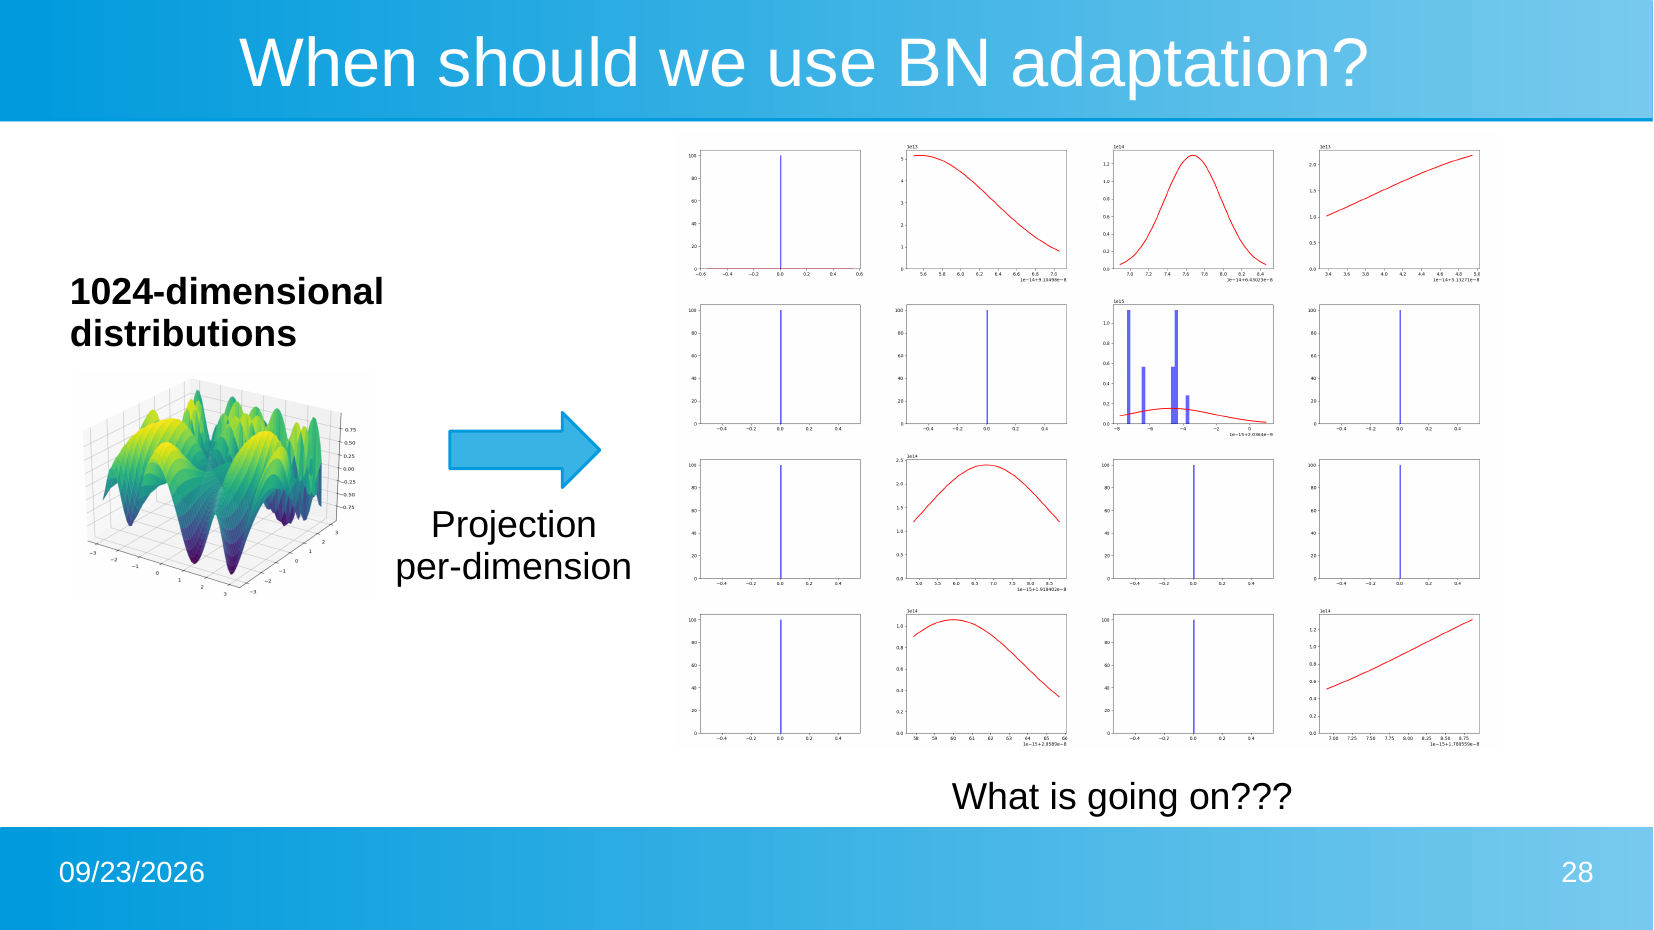

# When should we use BN adaptation?
1024-dimensional distributions
Projection
per-dimension
What is going on???
28